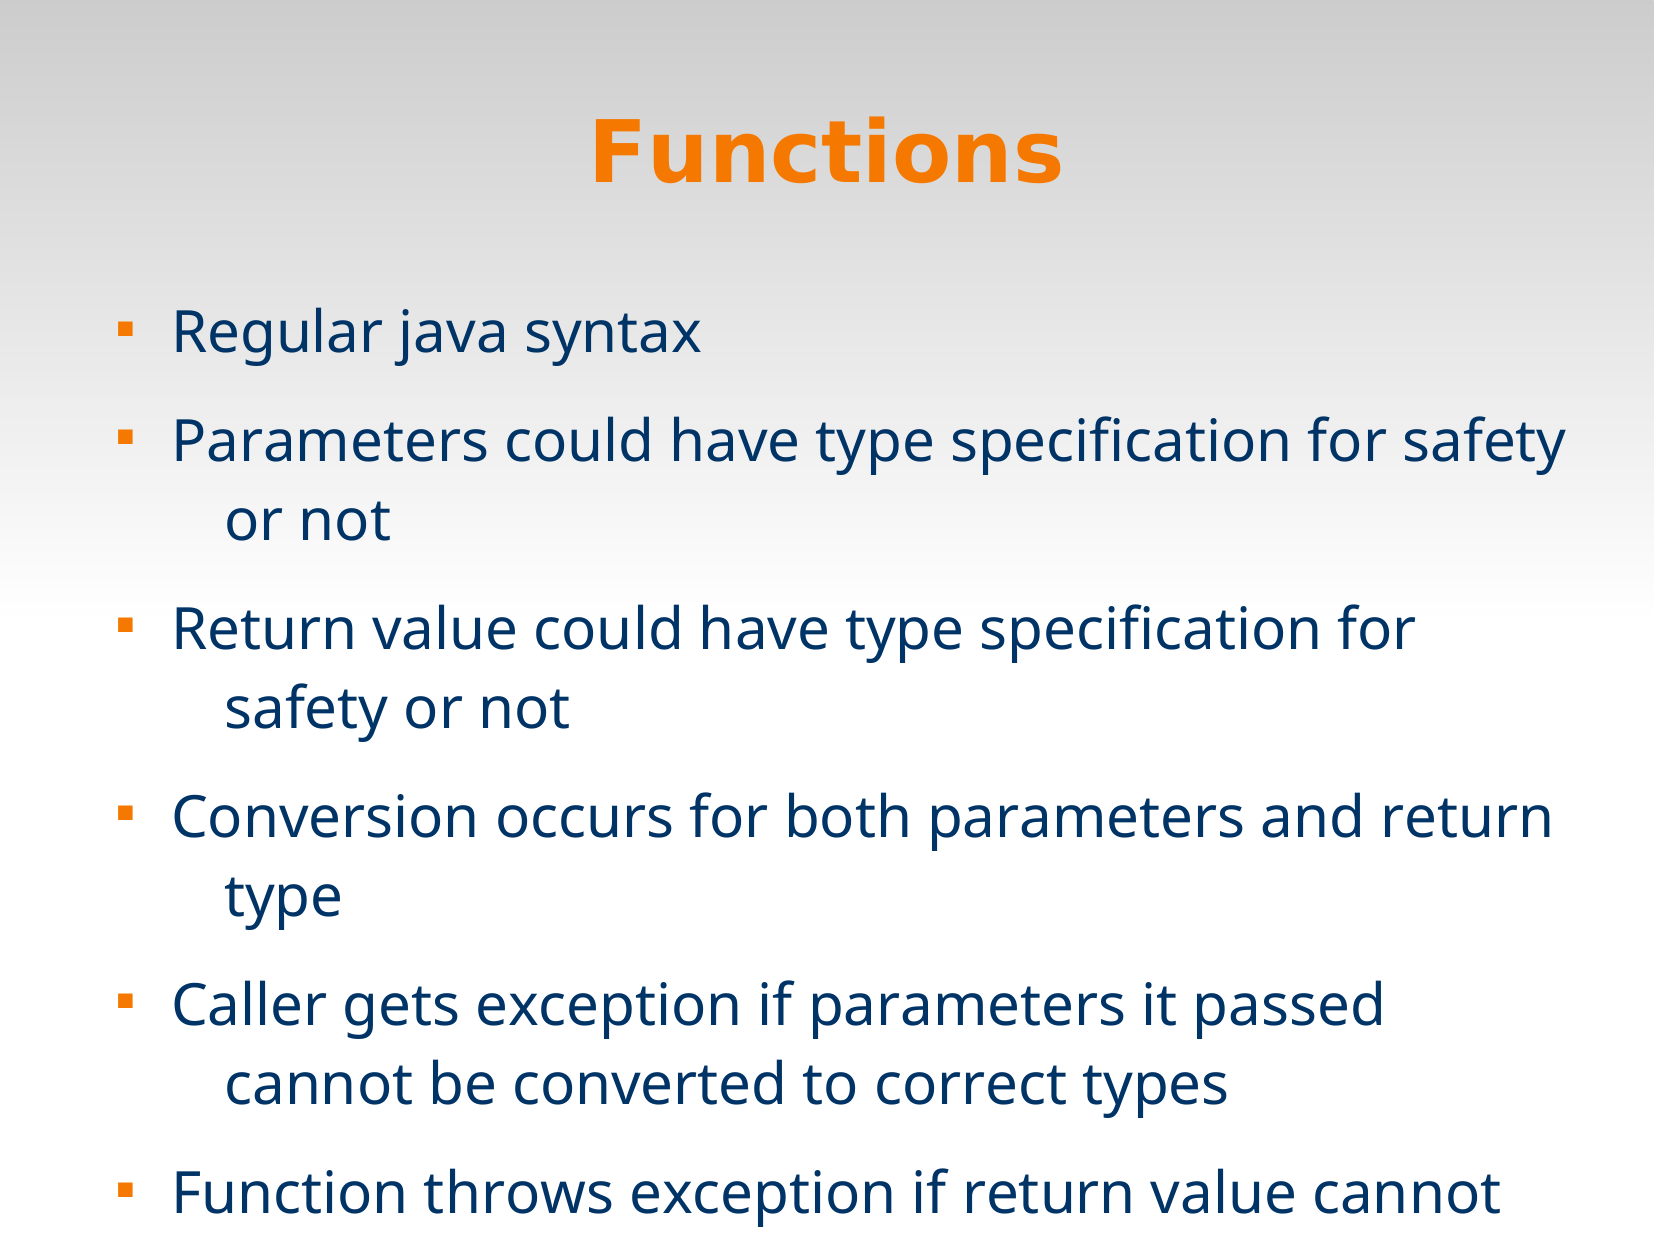

# Functions
Regular java syntax
Parameters could have type specification for safety or not
Return value could have type specification for safety or not
Conversion occurs for both parameters and return type
Caller gets exception if parameters it passed cannot be converted to correct types
Function throws exception if return value cannot be converted to return type